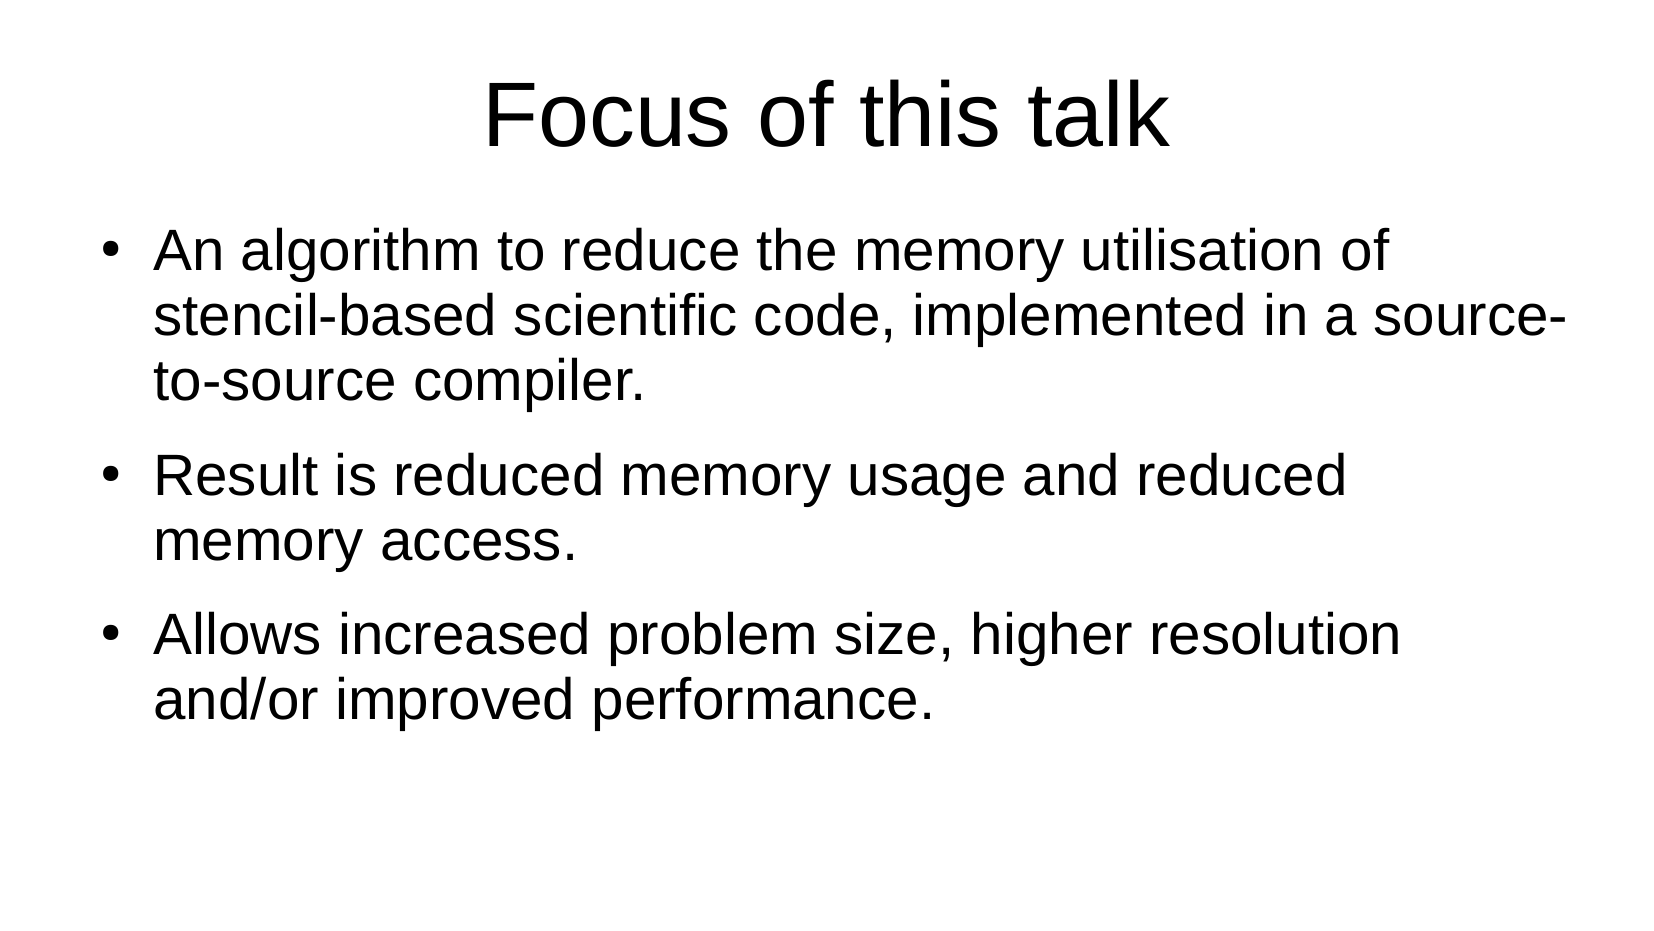

# Focus of this talk
An algorithm to reduce the memory utilisation of stencil-based scientific code, implemented in a source-to-source compiler.
Result is reduced memory usage and reduced memory access.
Allows increased problem size, higher resolution and/or improved performance.